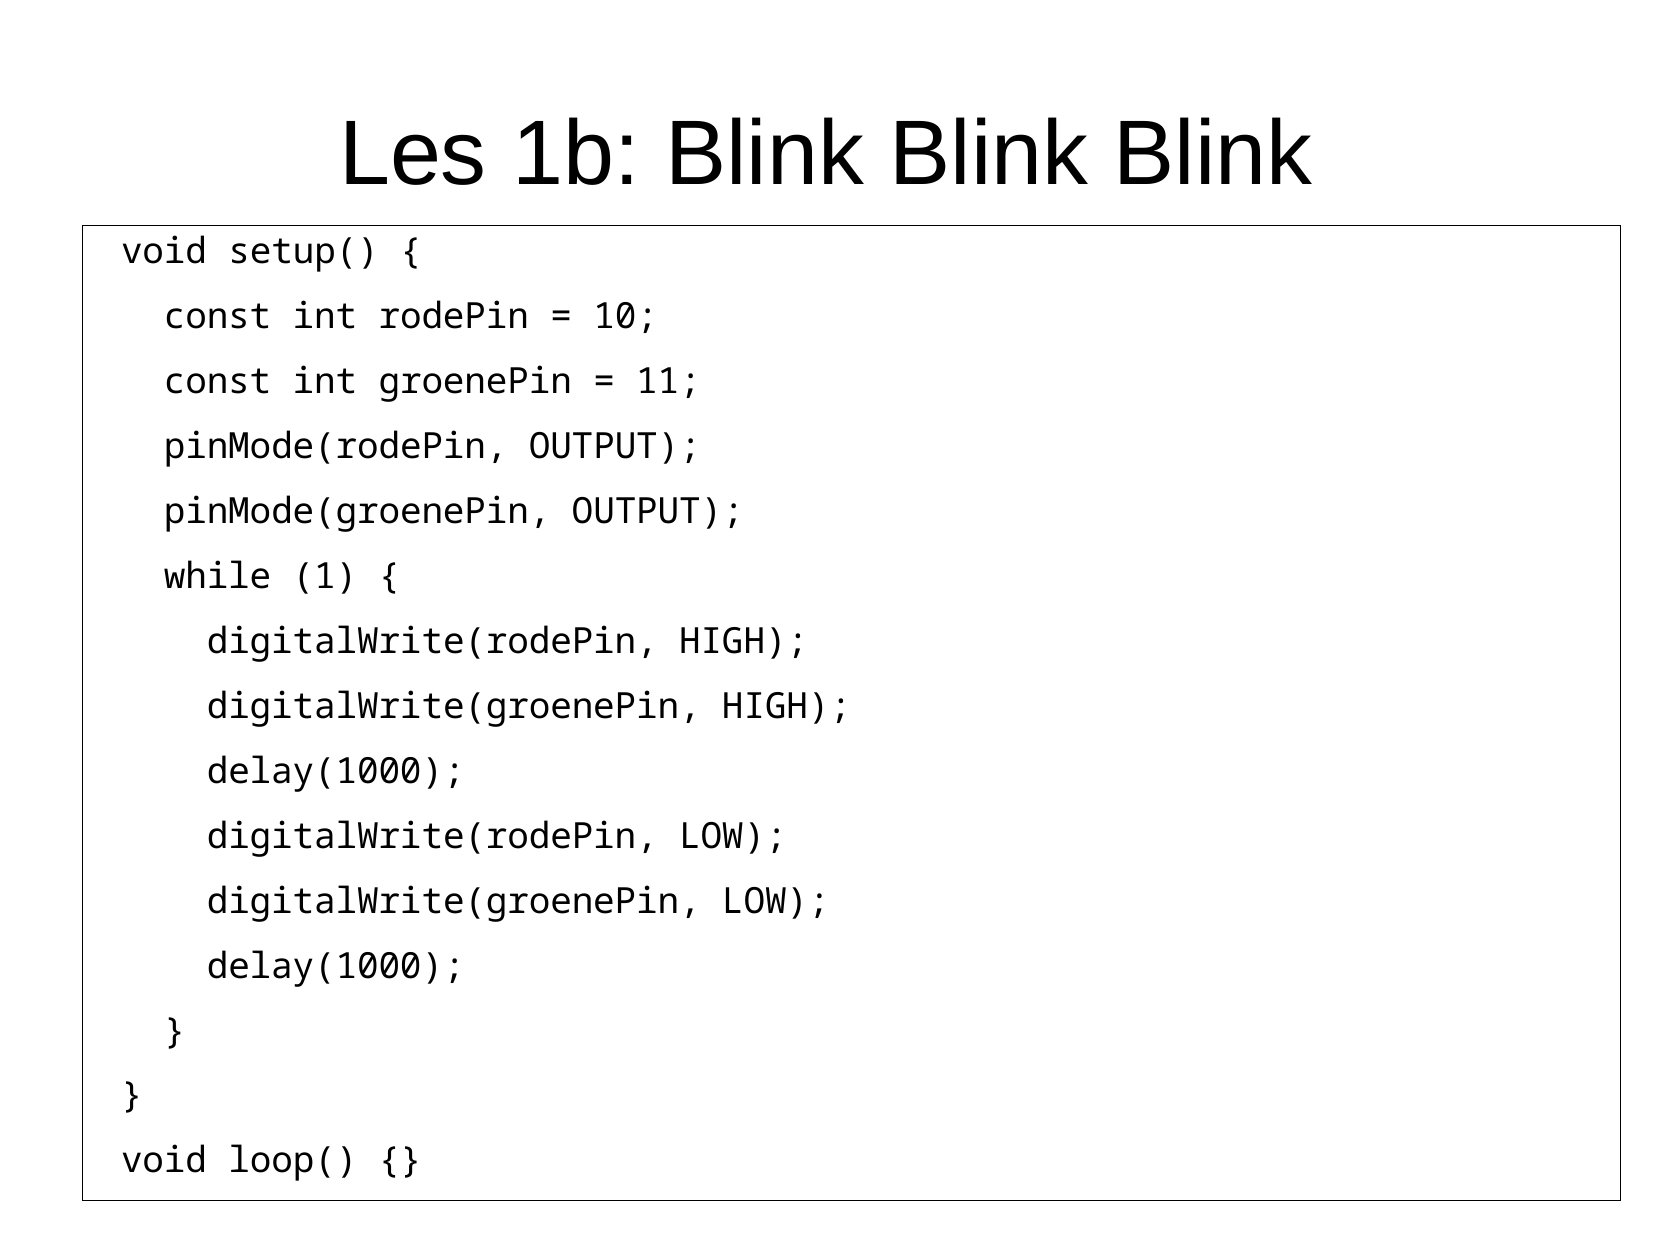

# Les 1b: Blink Blink Blink
void setup() {
 const int rodePin = 10;
 const int groenePin = 11;
 pinMode(rodePin, OUTPUT);
 pinMode(groenePin, OUTPUT);
 while (1) {
 digitalWrite(rodePin, HIGH);
 digitalWrite(groenePin, HIGH);
 delay(1000);
 digitalWrite(rodePin, LOW);
 digitalWrite(groenePin, LOW);
 delay(1000);
 }
}
void loop() {}